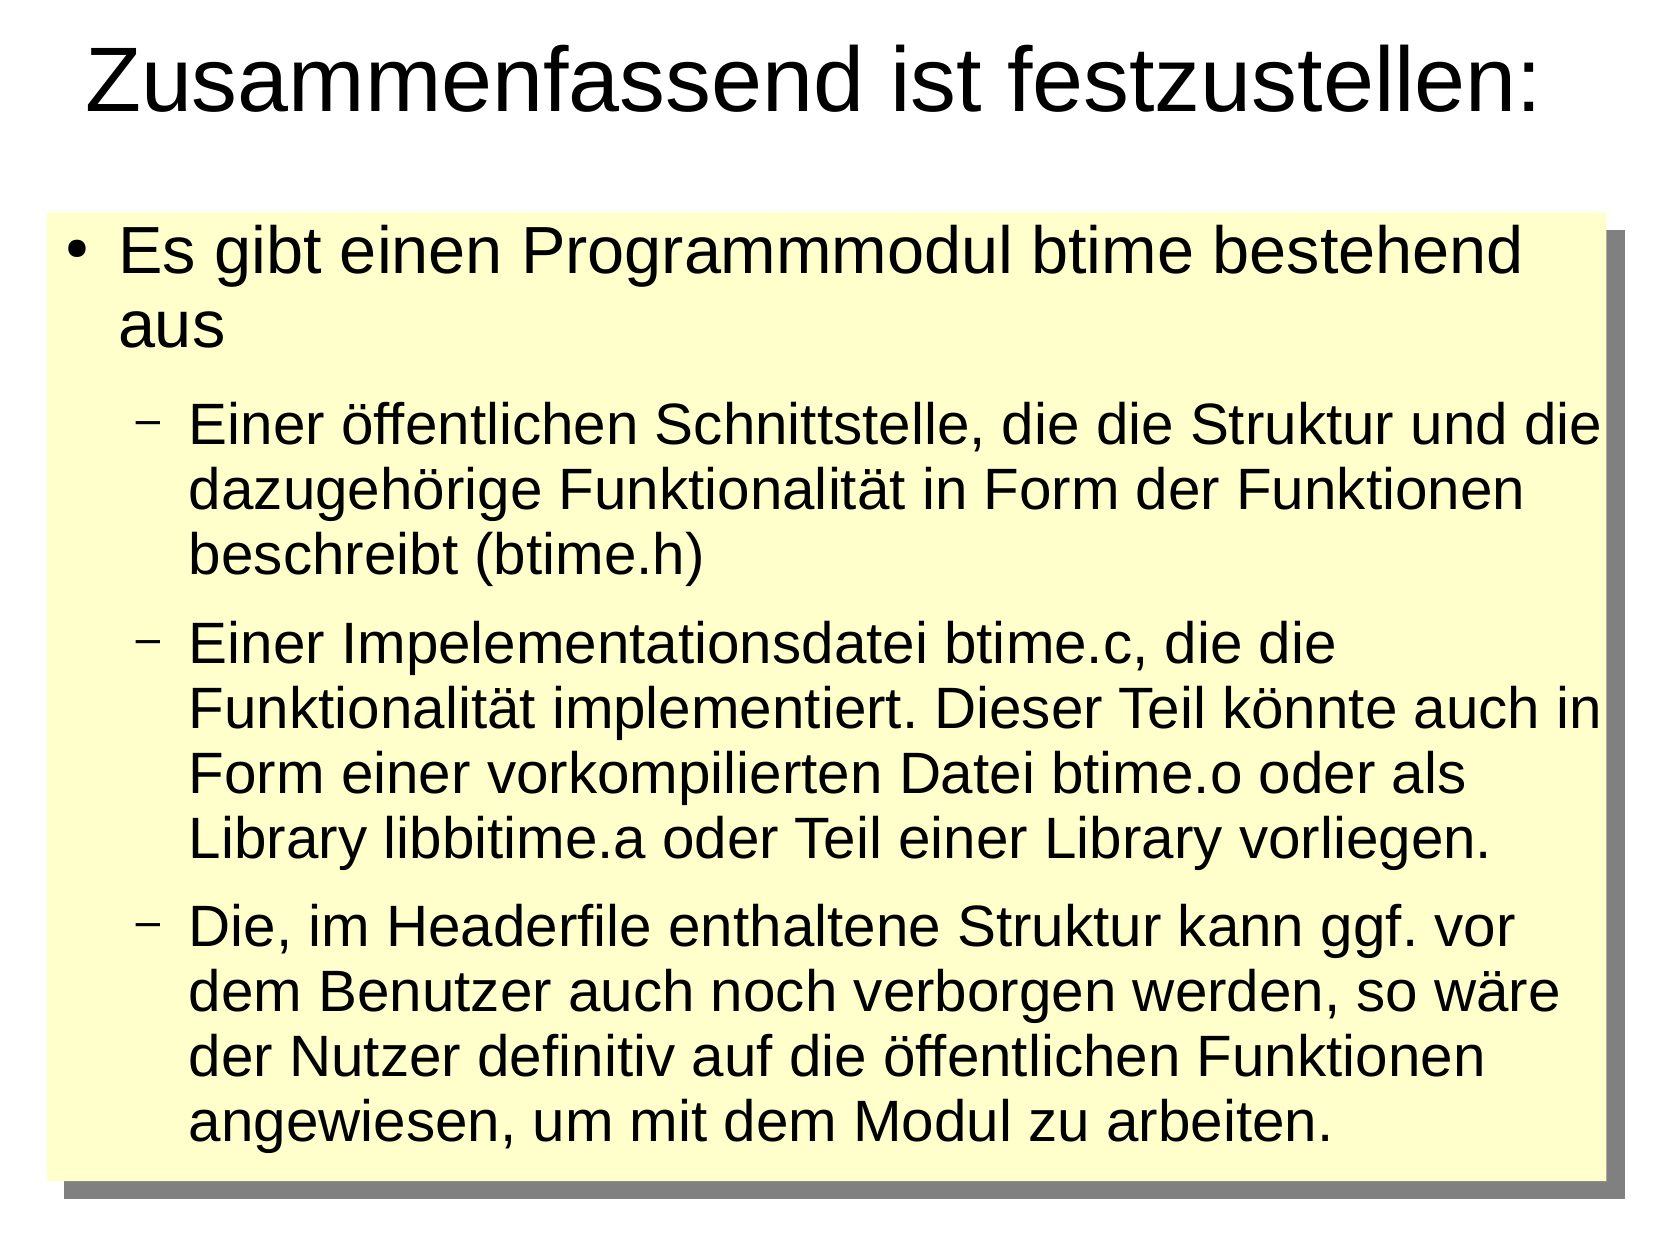

# Zusammenfassend ist festzustellen:
Es gibt einen Programmmodul btime bestehend aus
Einer öffentlichen Schnittstelle, die die Struktur und die dazugehörige Funktionalität in Form der Funktionen beschreibt (btime.h)
Einer Impelementationsdatei btime.c, die die Funktionalität implementiert. Dieser Teil könnte auch in Form einer vorkompilierten Datei btime.o oder als Library libbitime.a oder Teil einer Library vorliegen.
Die, im Headerfile enthaltene Struktur kann ggf. vor dem Benutzer auch noch verborgen werden, so wäre der Nutzer definitiv auf die öffentlichen Funktionen angewiesen, um mit dem Modul zu arbeiten.
9